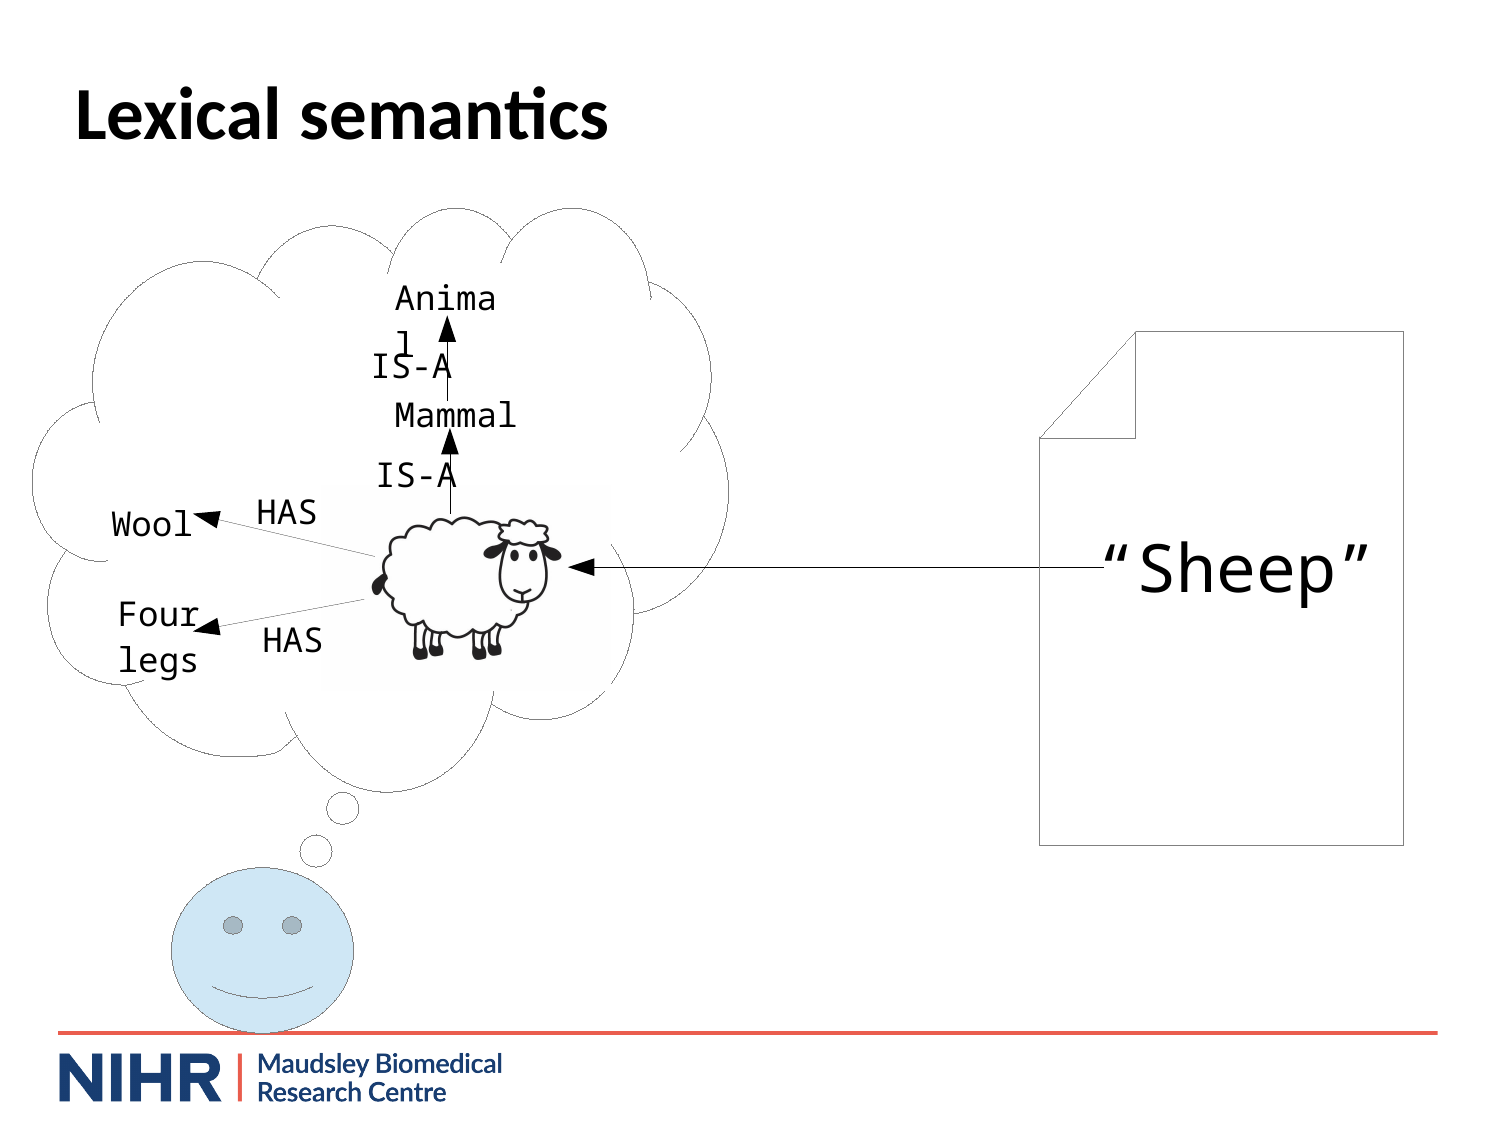

# Lexical semantics
Animal
“Sheep”
IS-A
Mammal
IS-A
HAS
Wool
Four
legs
HAS